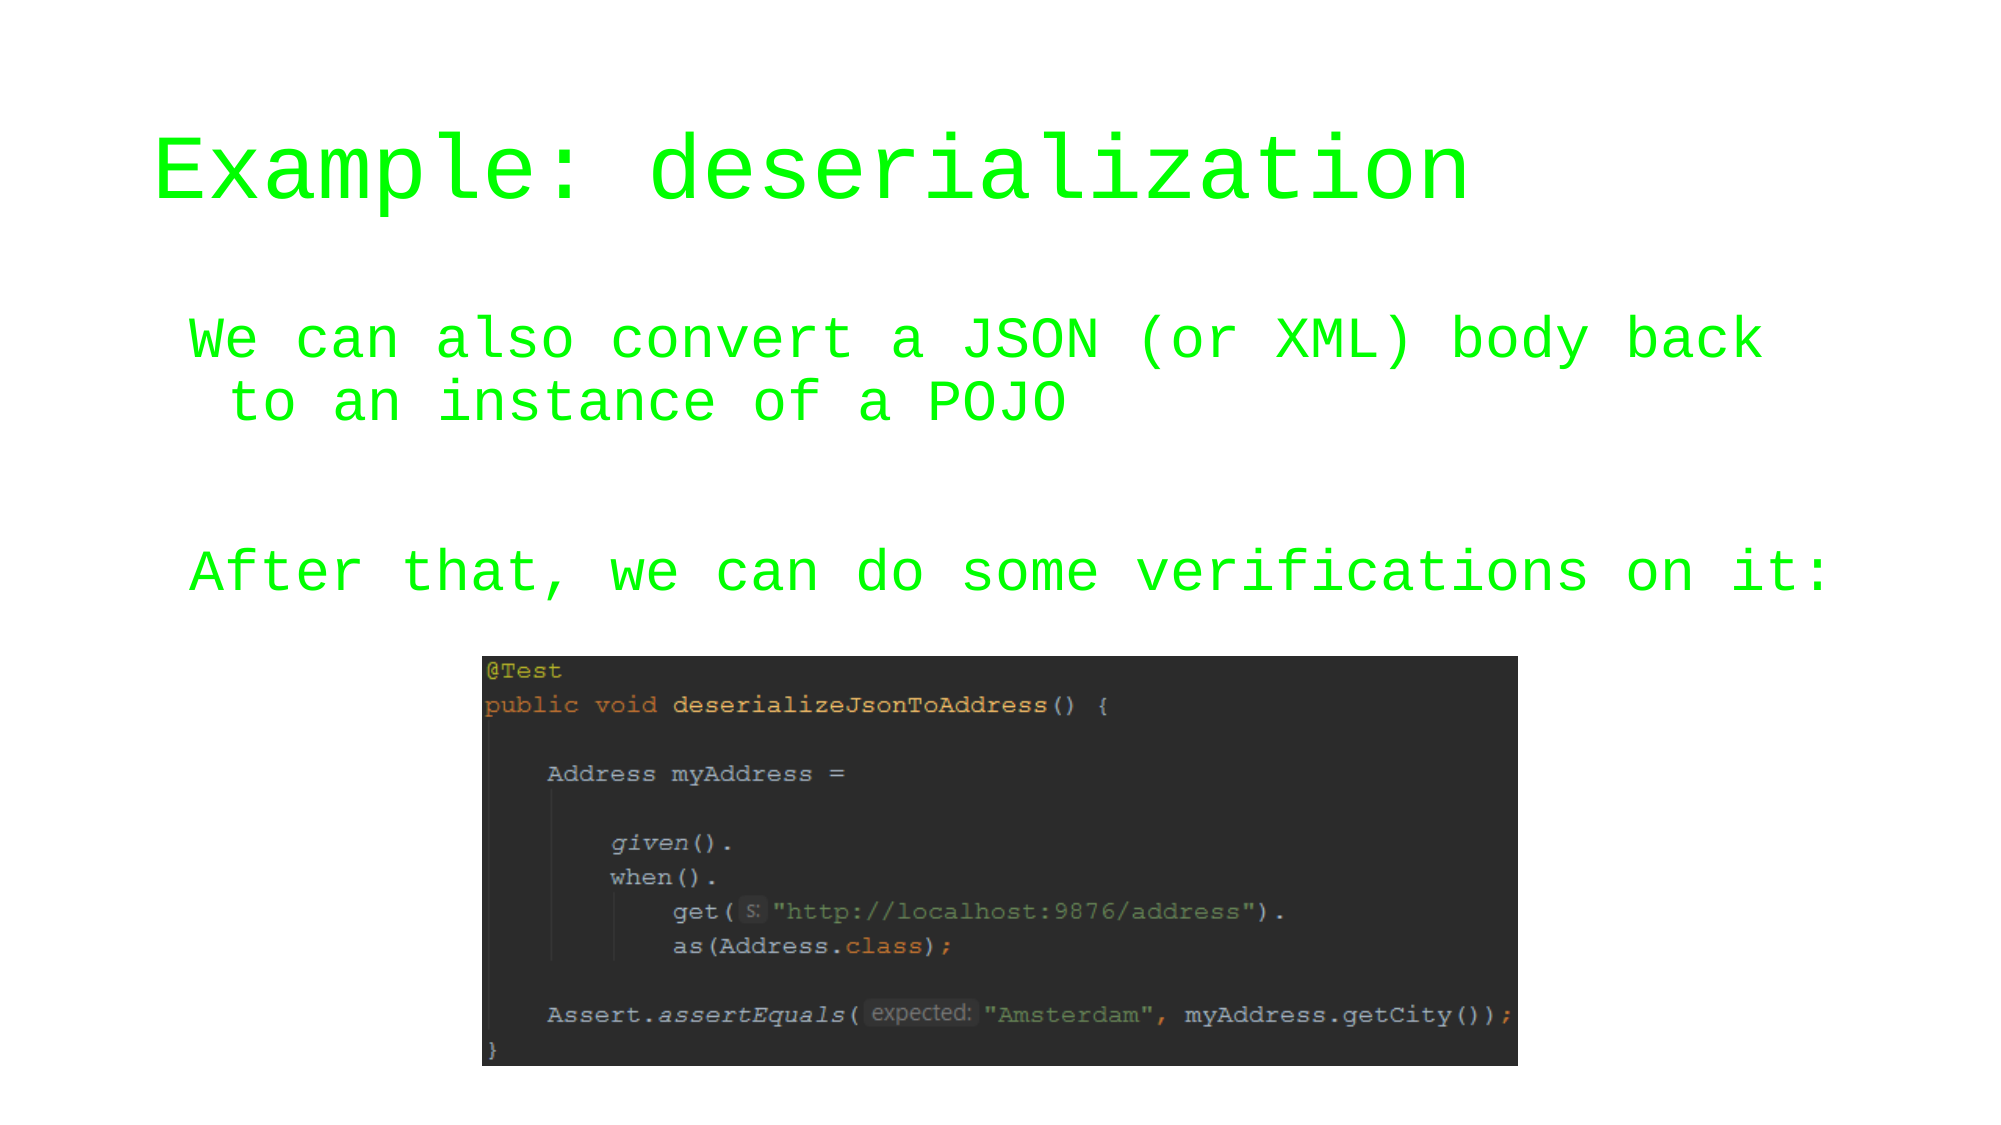

# Example: deserialization
We can also convert a JSON (or XML) body back to an instance of a POJO
After that, we can do some verifications on it: